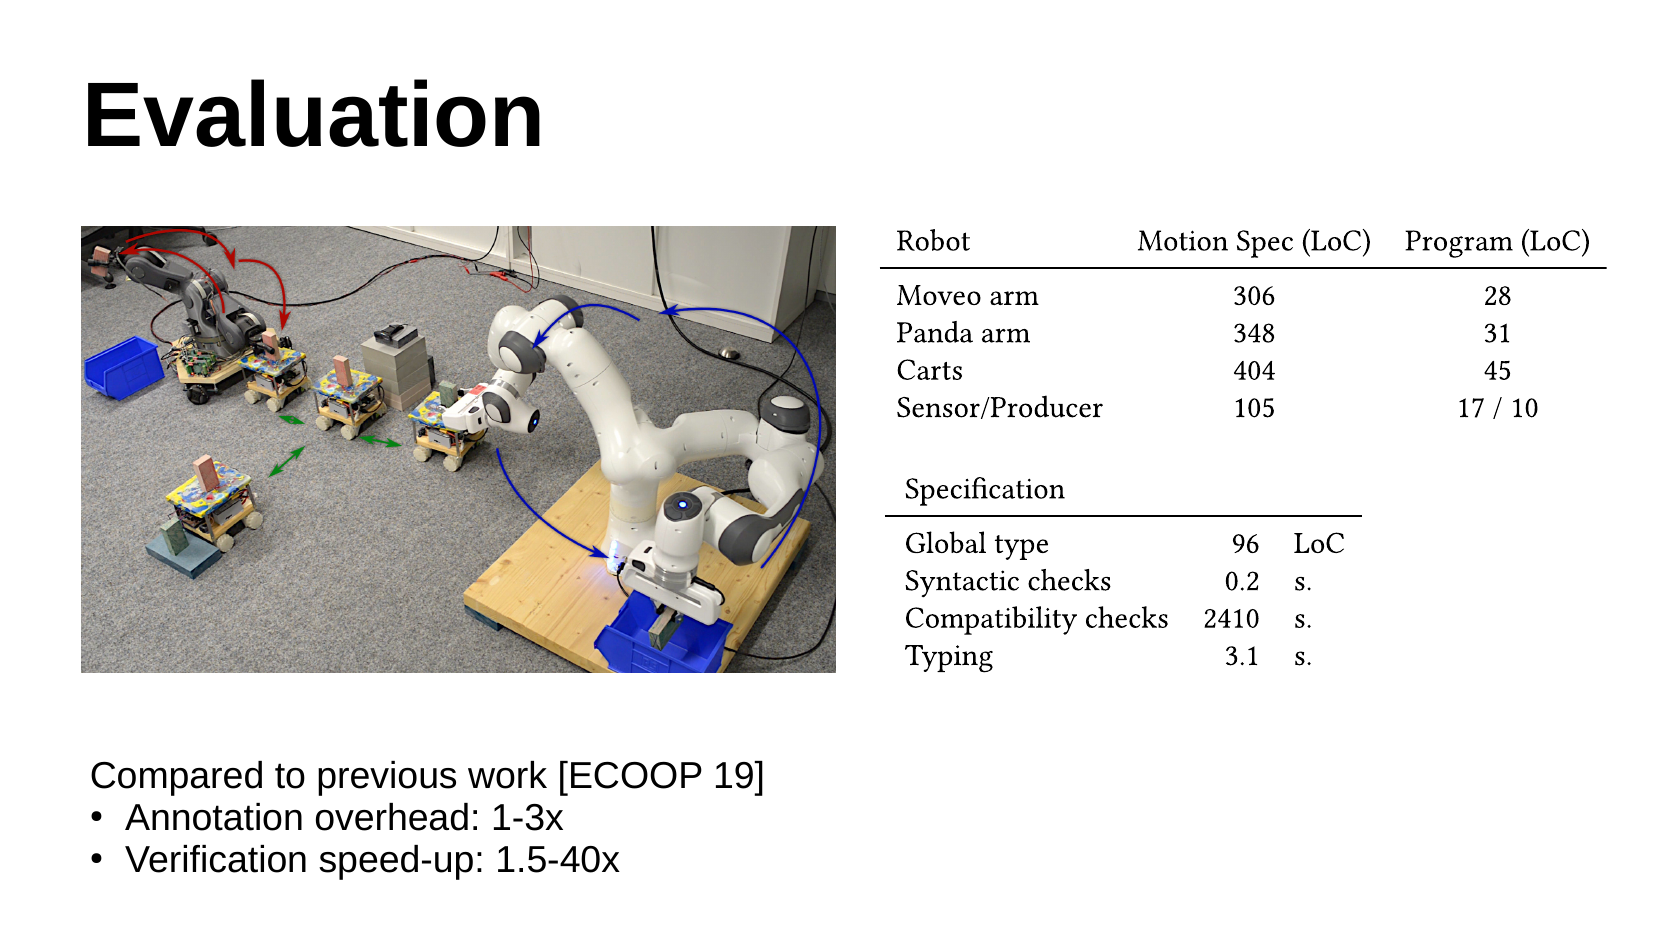

# Evaluation
Compared to previous work [ECOOP 19]
Annotation overhead: 1-3x
Verification speed-up: 1.5-40x